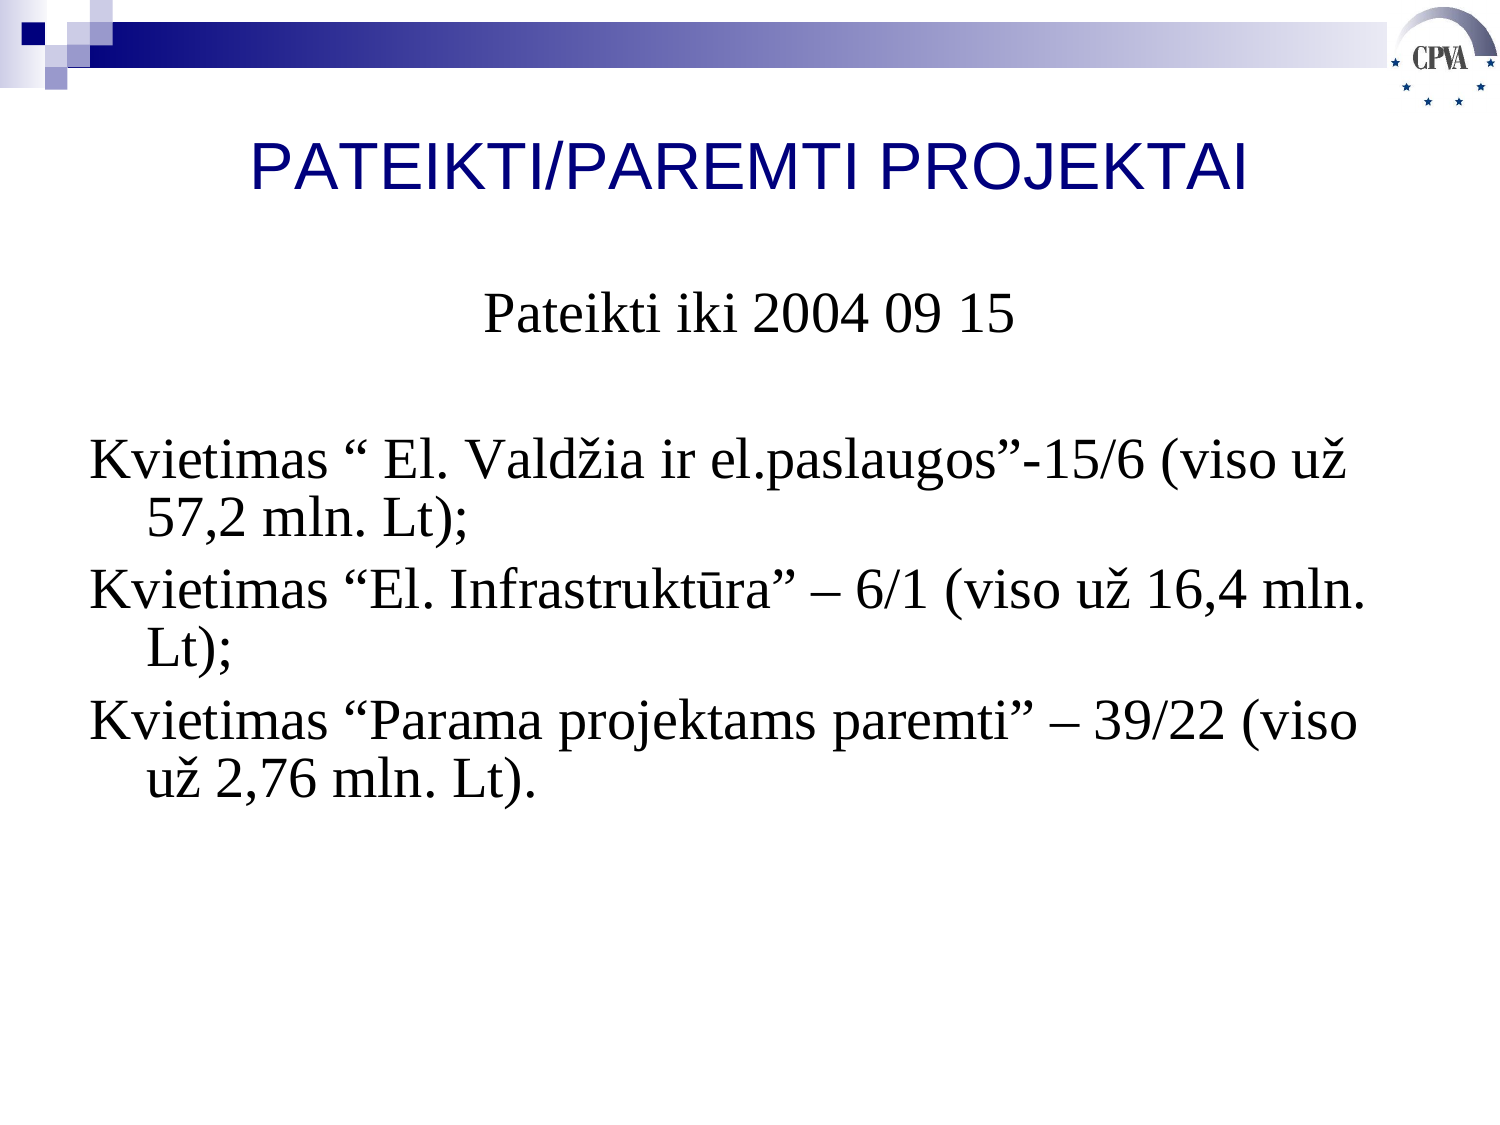

# PATEIKTI/PAREMTI PROJEKTAI
Pateikti iki 2004 09 15
Kvietimas “ El. Valdžia ir el.paslaugos”-15/6 (viso už 57,2 mln. Lt);
Kvietimas “El. Infrastruktūra” – 6/1 (viso už 16,4 mln. Lt);
Kvietimas “Parama projektams paremti” – 39/22 (viso už 2,76 mln. Lt).